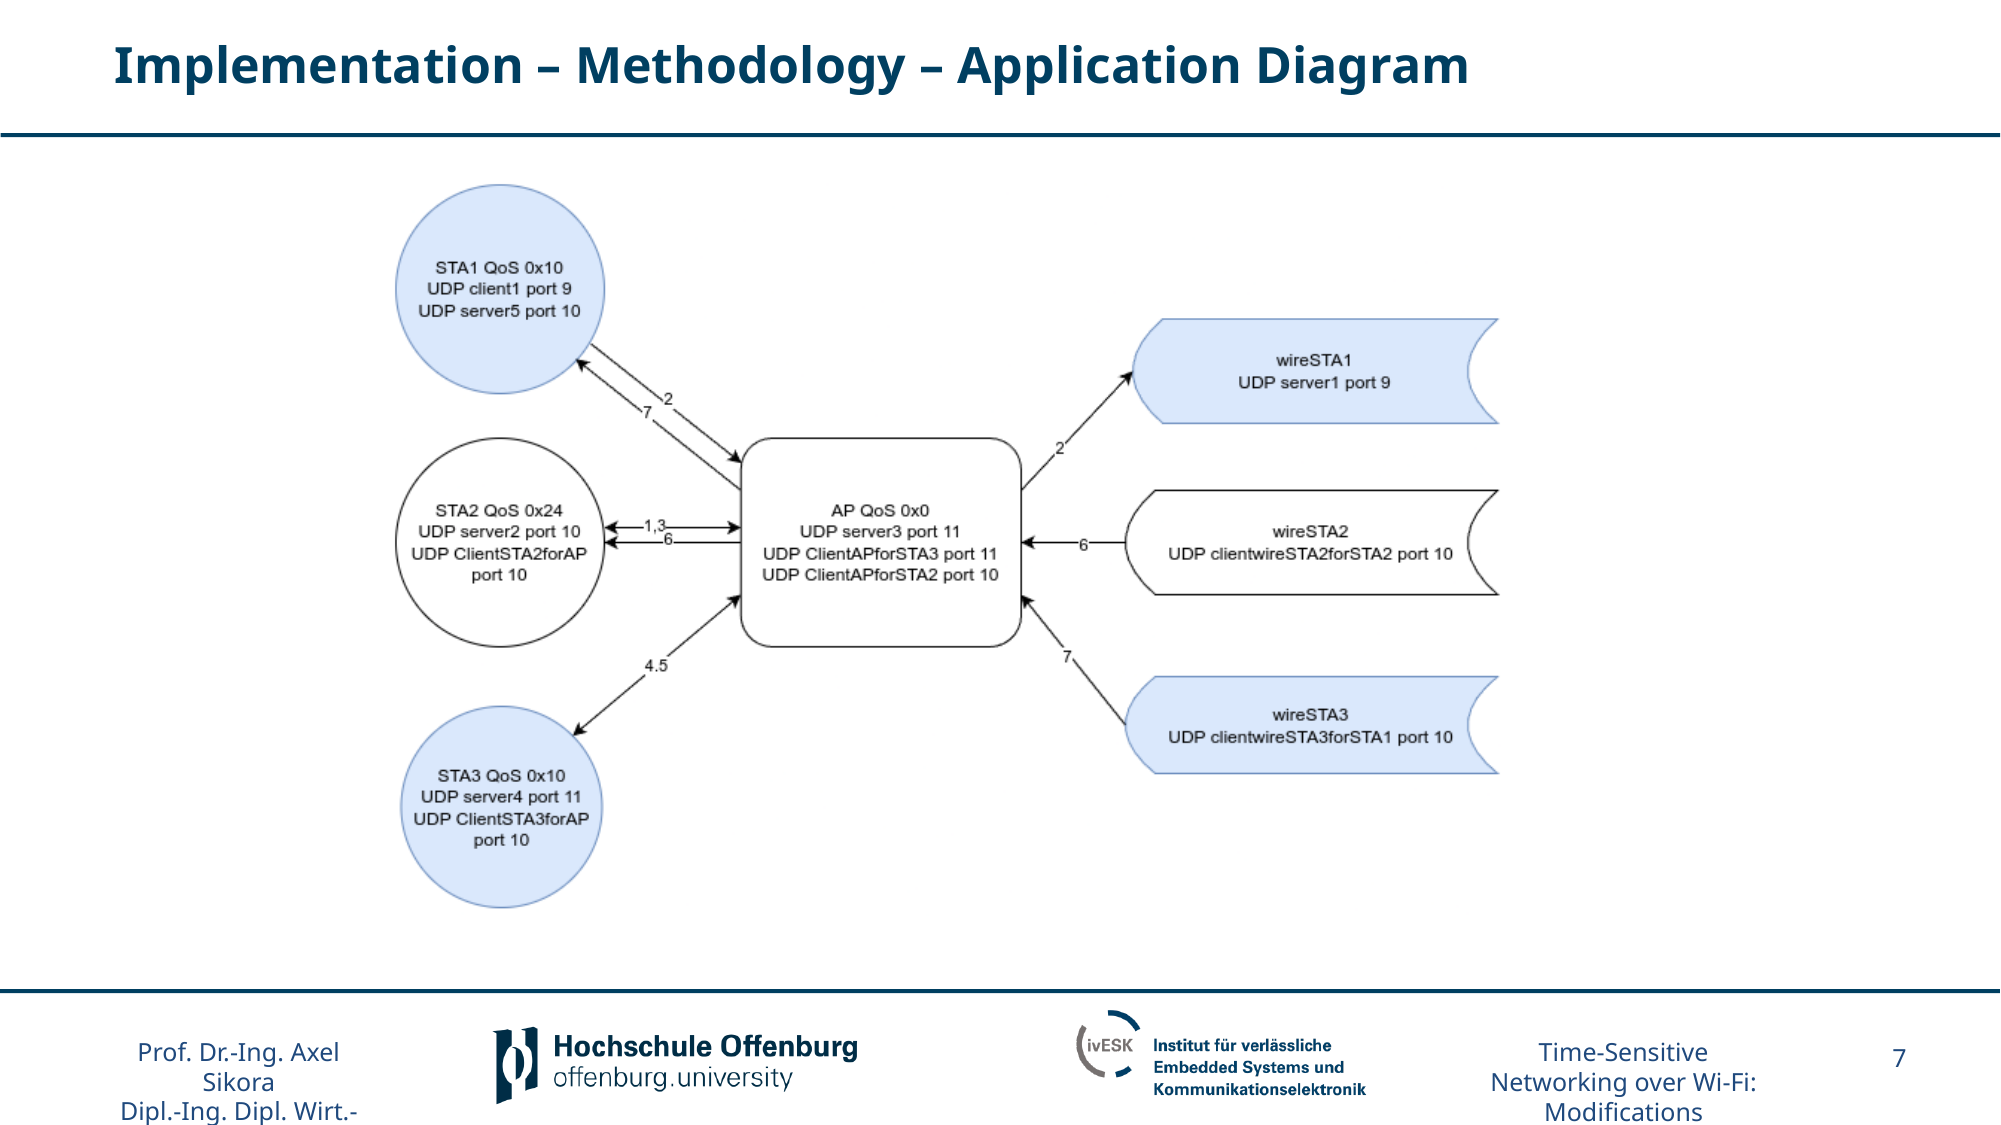

# Implementation – Methodology – Application Diagram